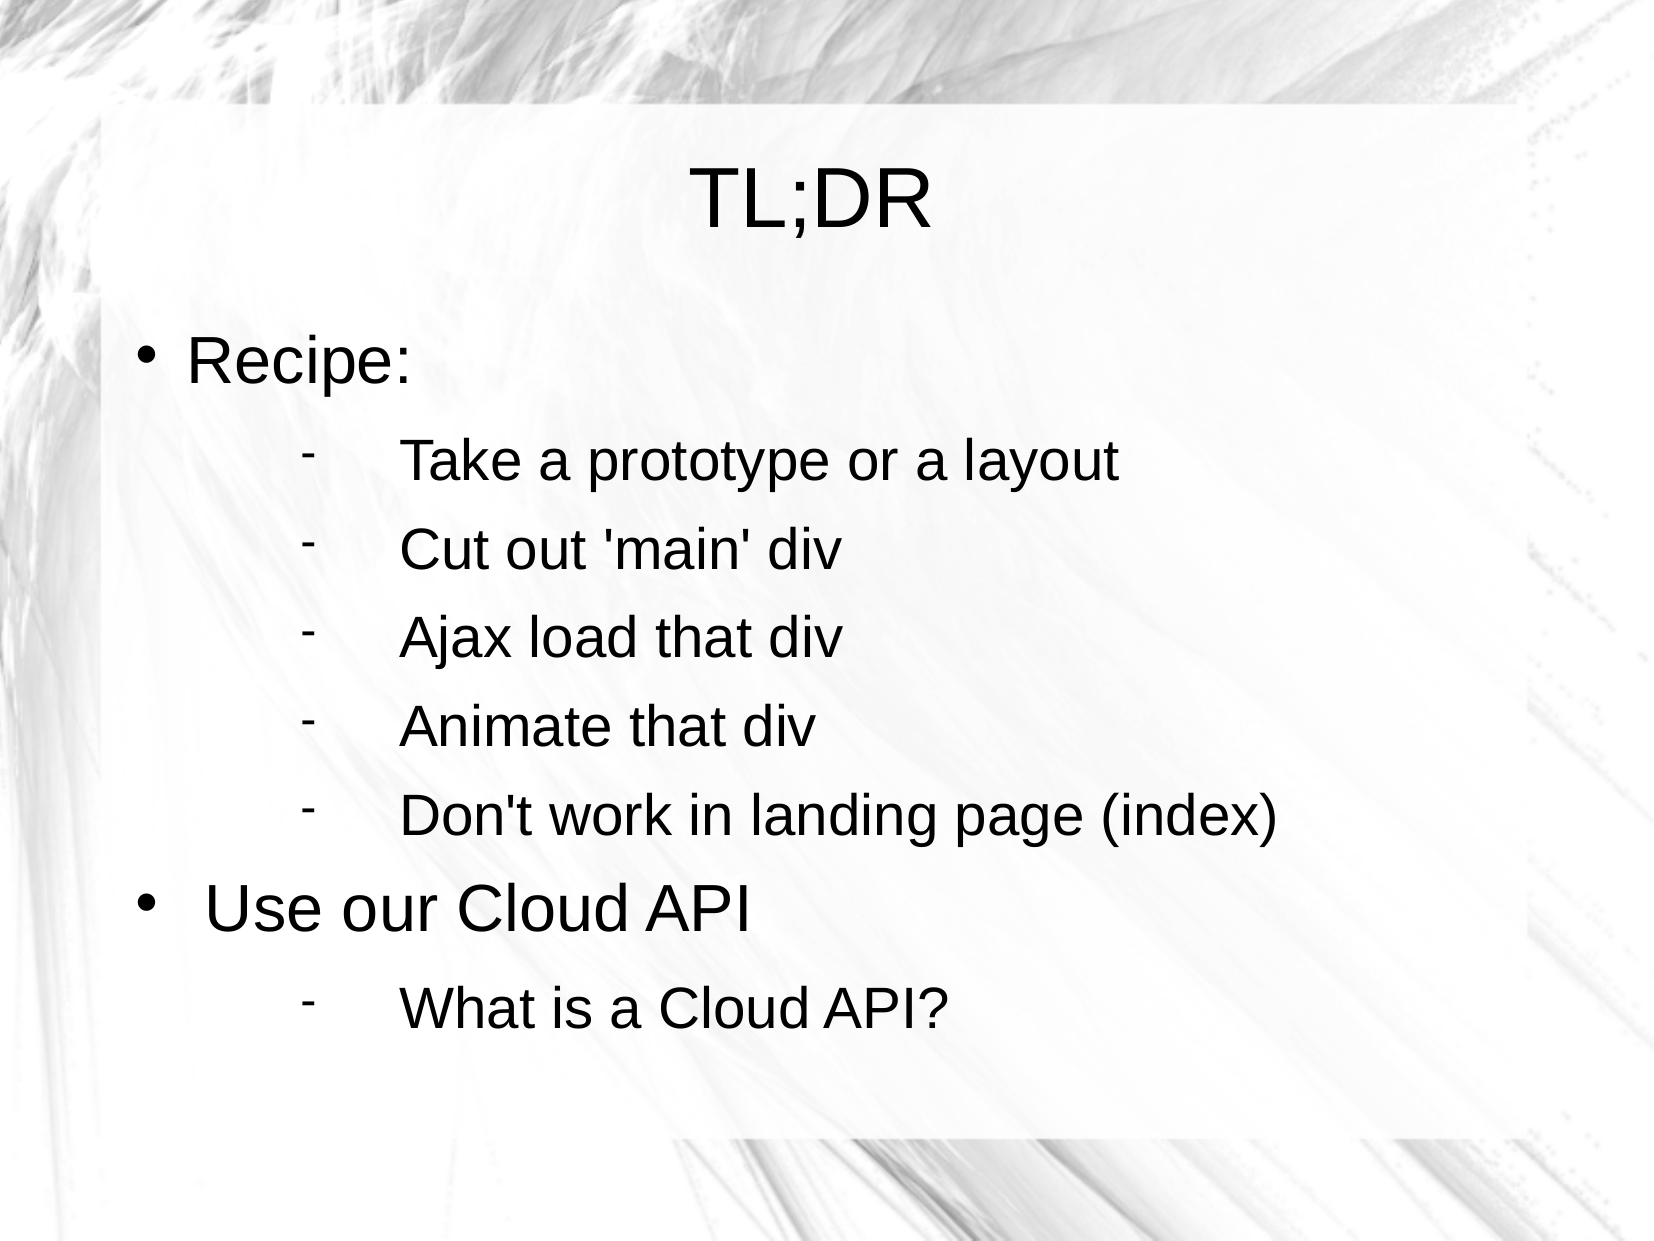

# TL;DR
Recipe:
Take a prototype or a layout
Cut out 'main' div
Ajax load that div
Animate that div
Don't work in landing page (index)
 Use our Cloud API
What is a Cloud API?